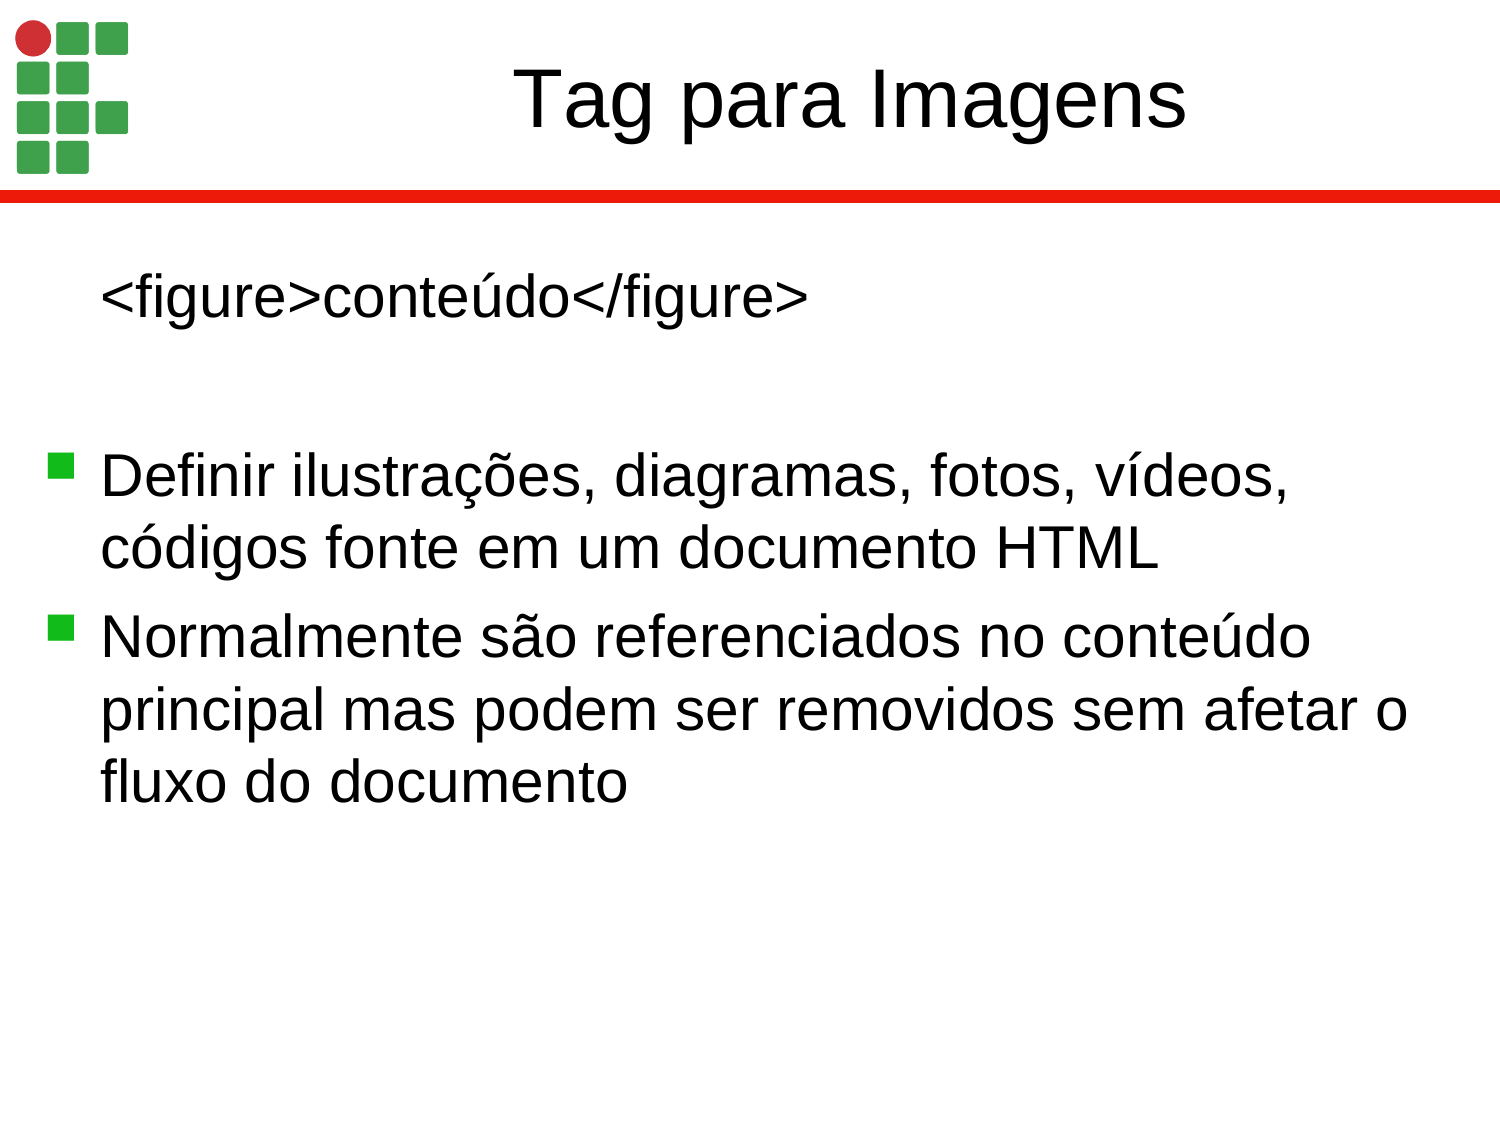

# Tag para Imagens
<figure>conteúdo</figure>
Definir ilustrações, diagramas, fotos, vídeos, códigos fonte em um documento HTML
Normalmente são referenciados no conteúdo principal mas podem ser removidos sem afetar o fluxo do documento